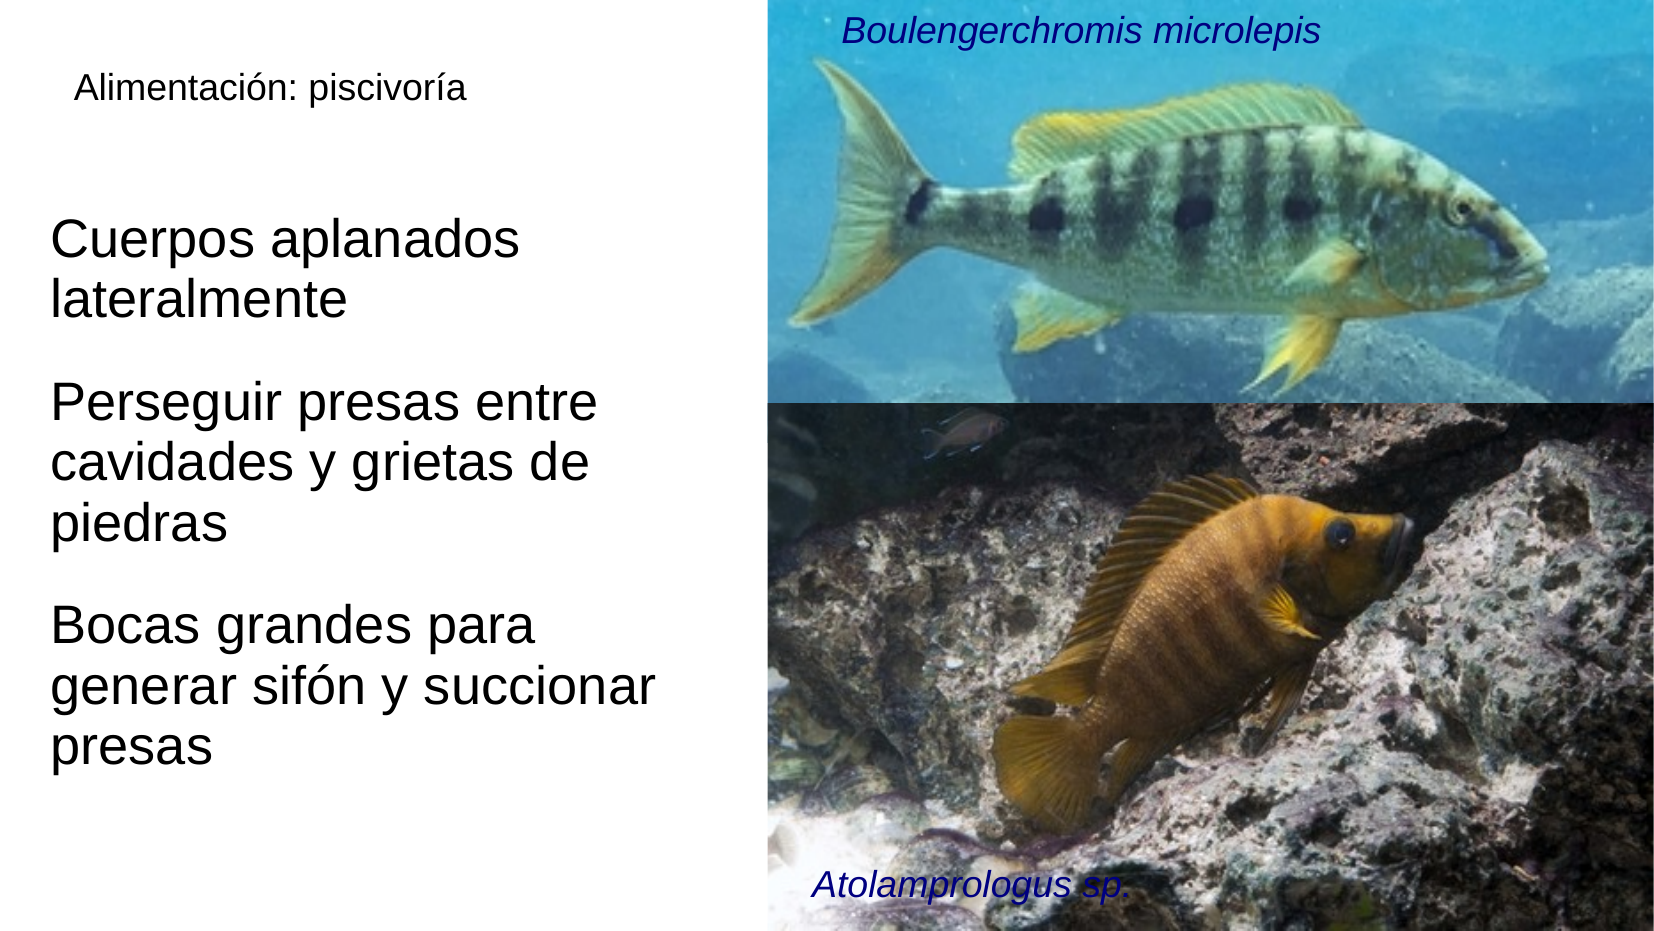

Boulengerchromis microlepis
Alimentación: piscivoría
Cuerpos aplanados lateralmente
Perseguir presas entre cavidades y grietas de piedras
Bocas grandes para generar sifón y succionar presas
Atolamprologus sp.